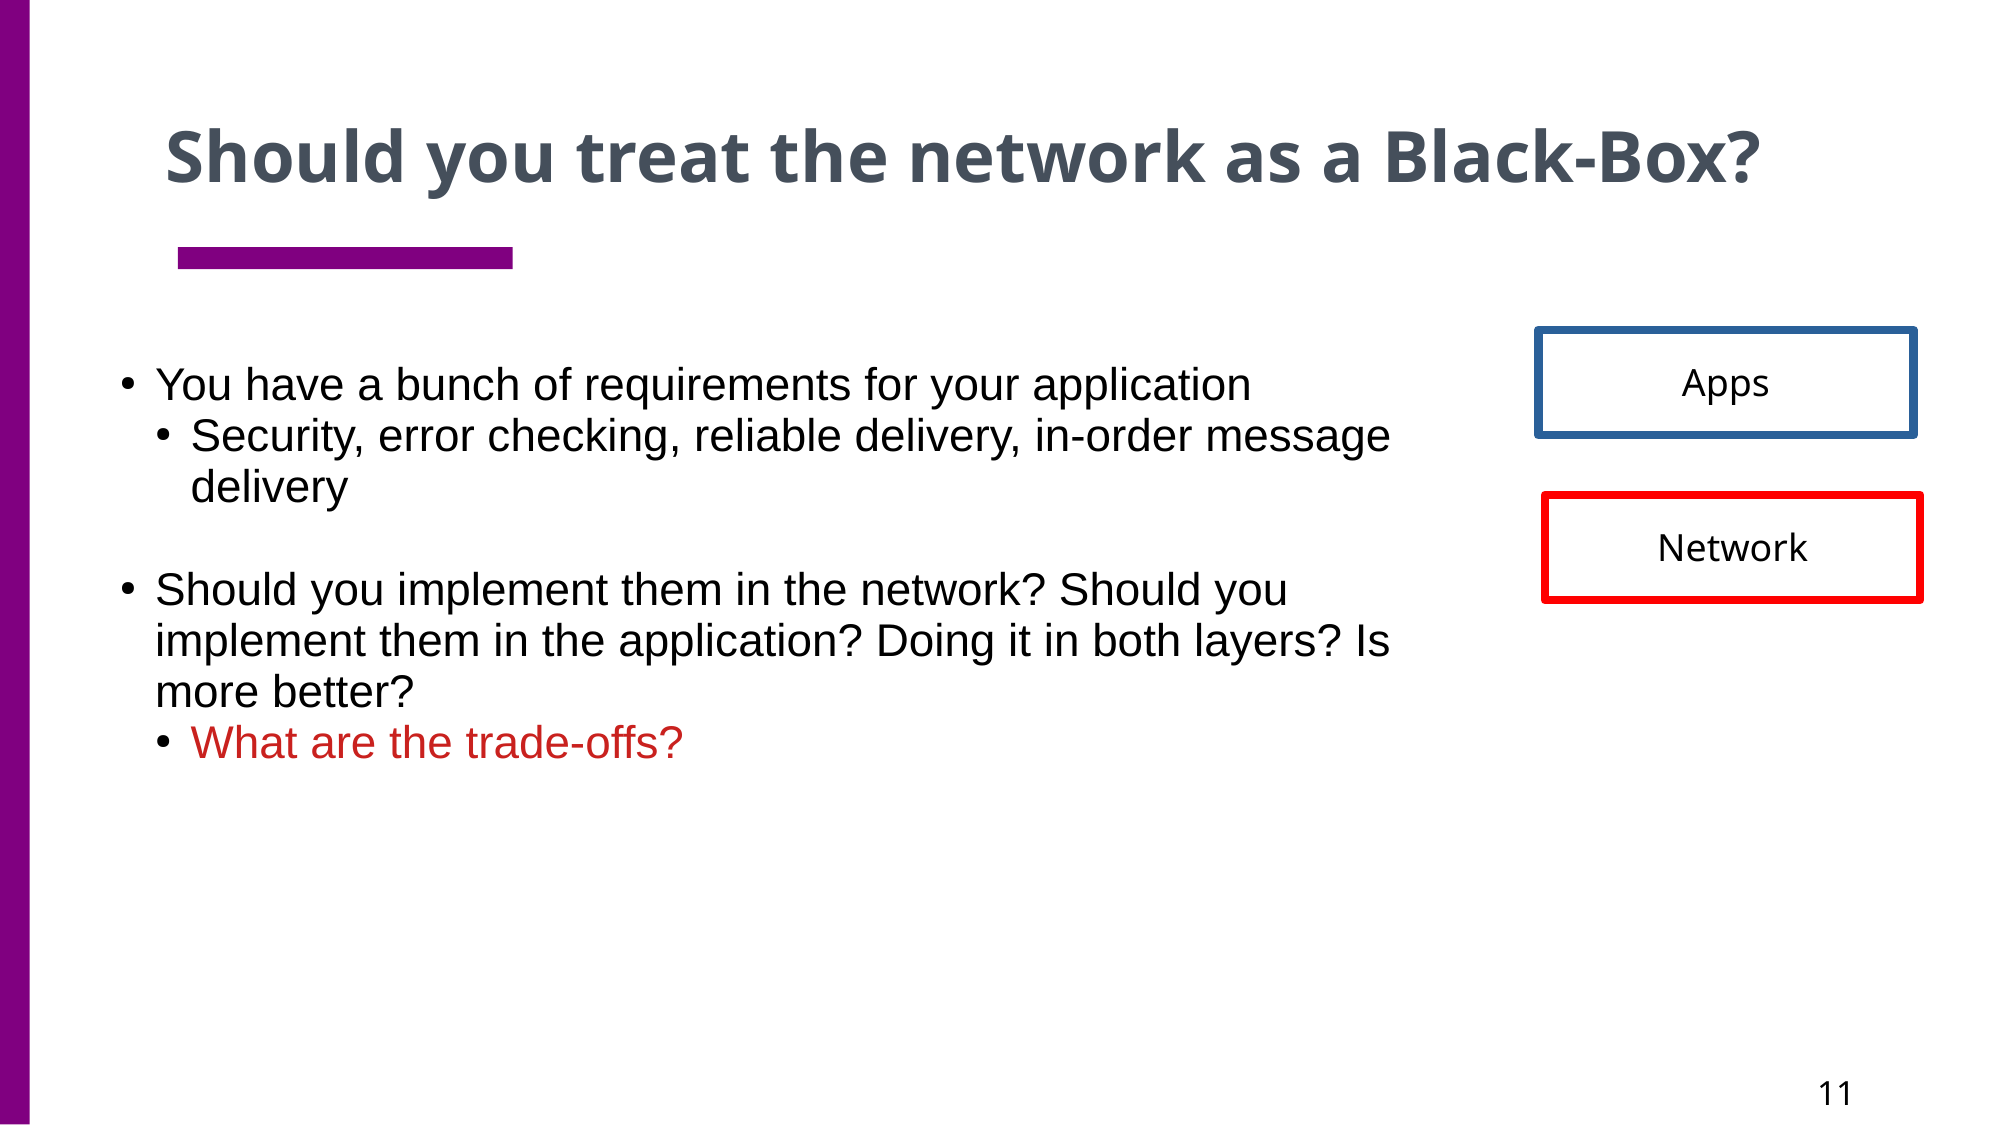

Should you treat the network as a Black-Box?
You have a bunch of requirements for your application
Security, error checking, reliable delivery, in-order message delivery
Should you implement them in the network? Should you implement them in the application? Doing it in both layers? Is more better?
What are the trade-offs?
Apps
Network